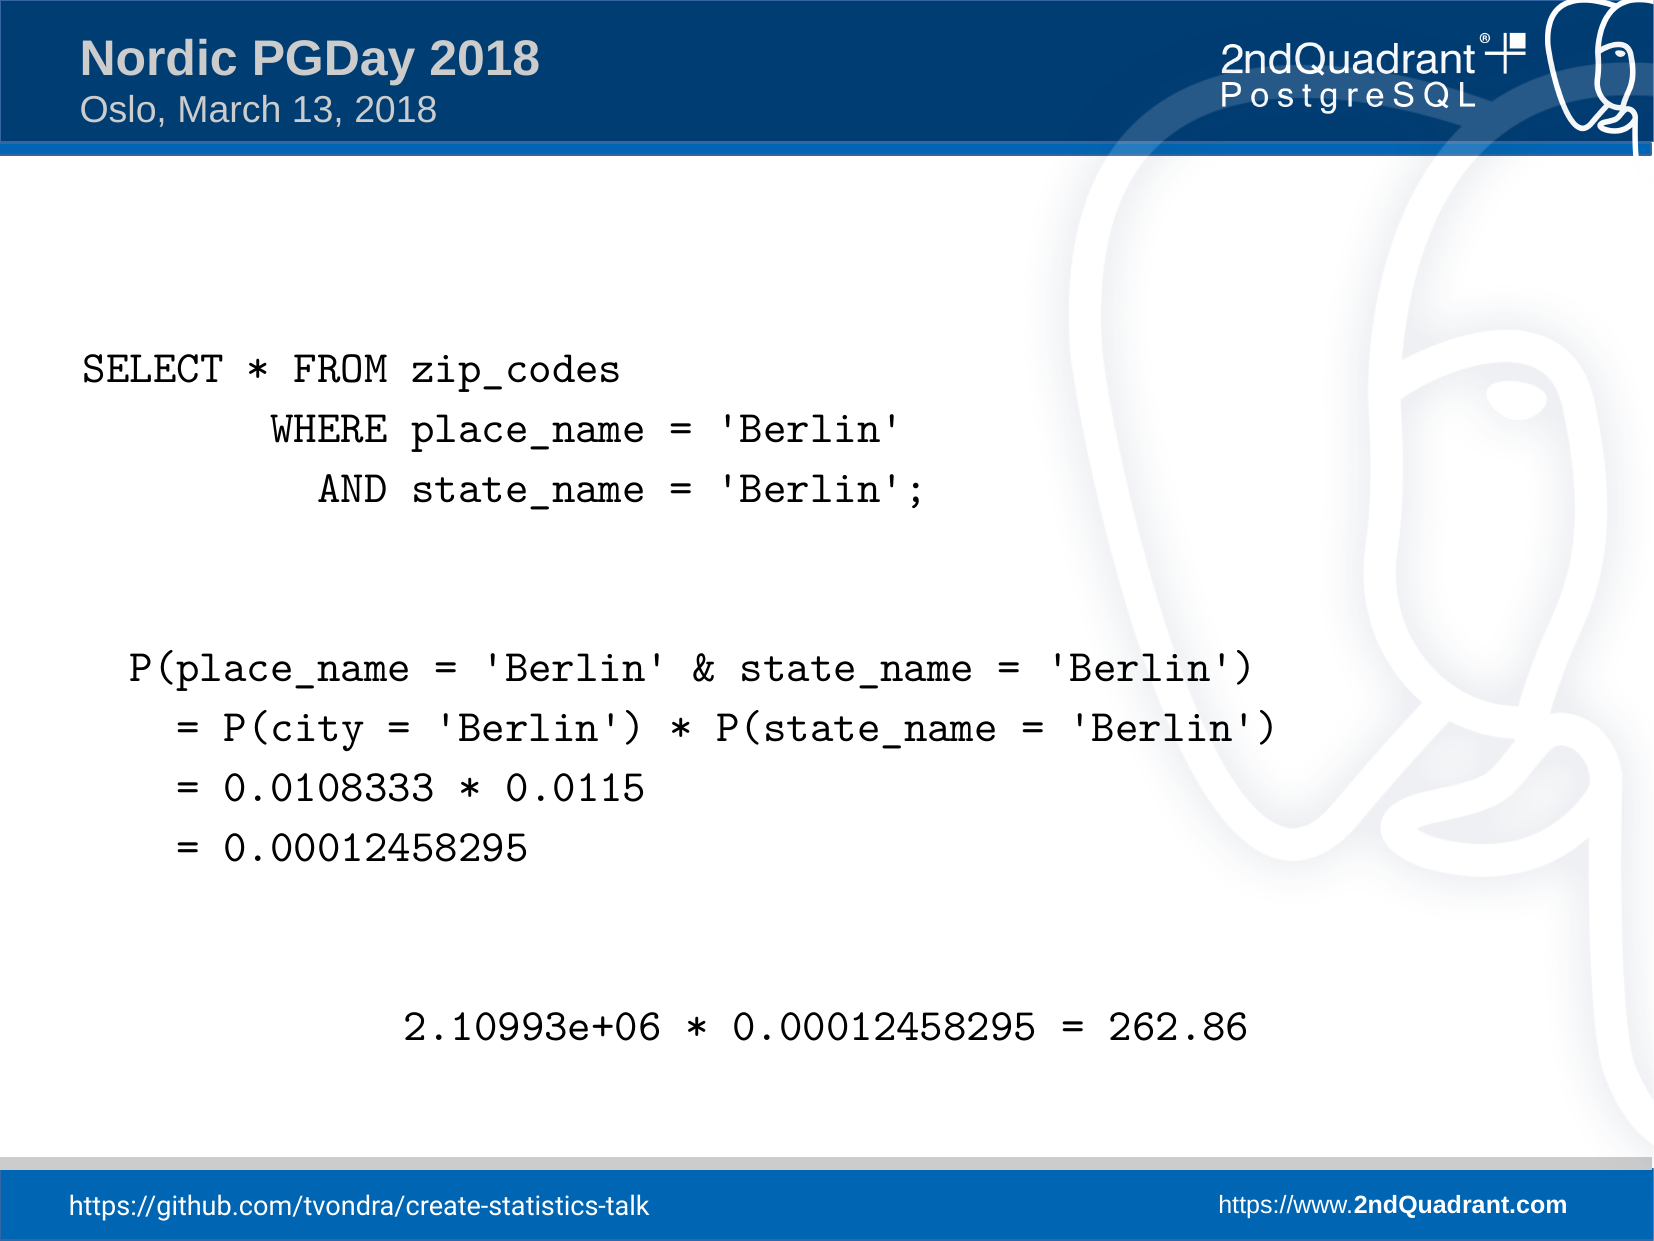

# SELECT * FROM zip_codes WHERE place_name = 'Berlin' AND state_name = 'Berlin';
 P(place_name = 'Berlin' & state_name = 'Berlin')
 = P(city = 'Berlin') * P(state_name = 'Berlin')
 = 0.0108333 * 0.0115
 = 0.00012458295
2.10993e+06 * 0.00012458295 = 262.86